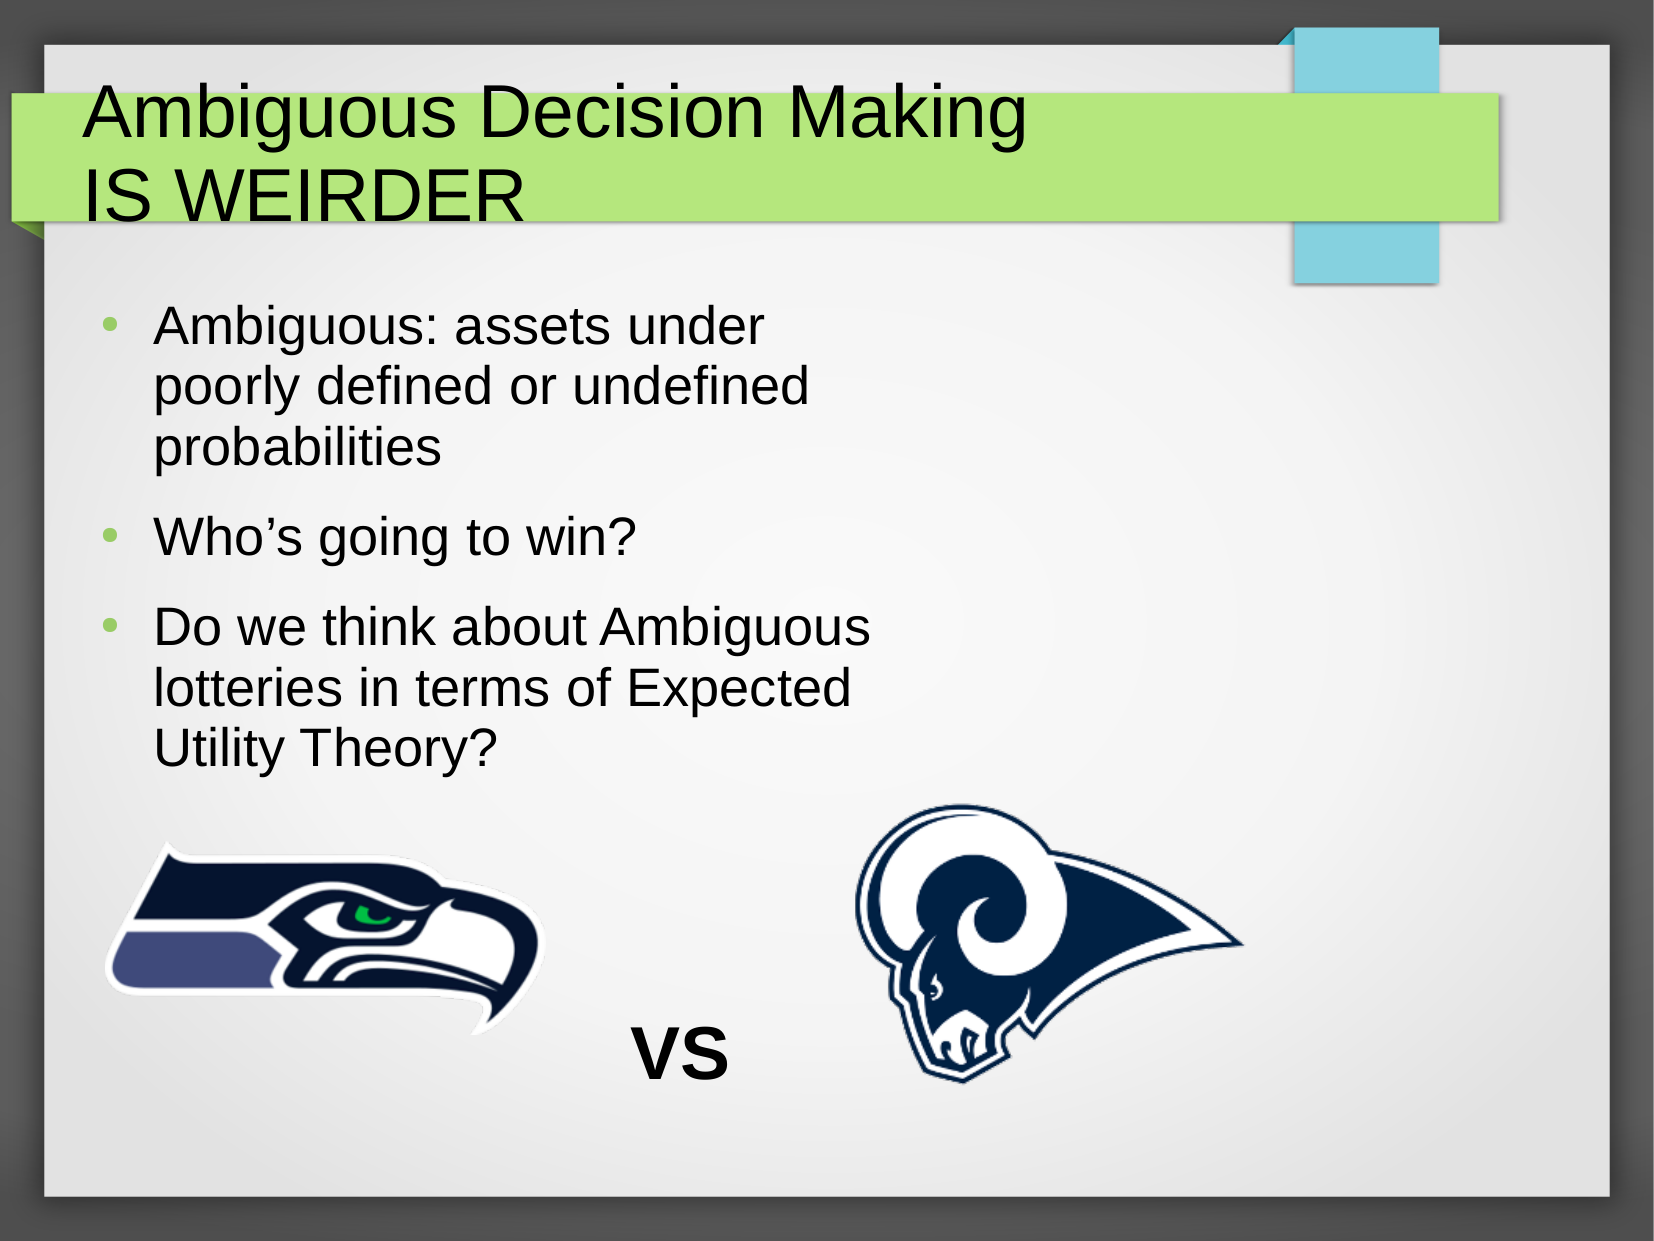

# Ambiguous Decision Making IS WEIRDER
Ambiguous: assets under poorly defined or undefined probabilities
Who’s going to win?
Do we think about Ambiguous lotteries in terms of Expected Utility Theory?
 VS